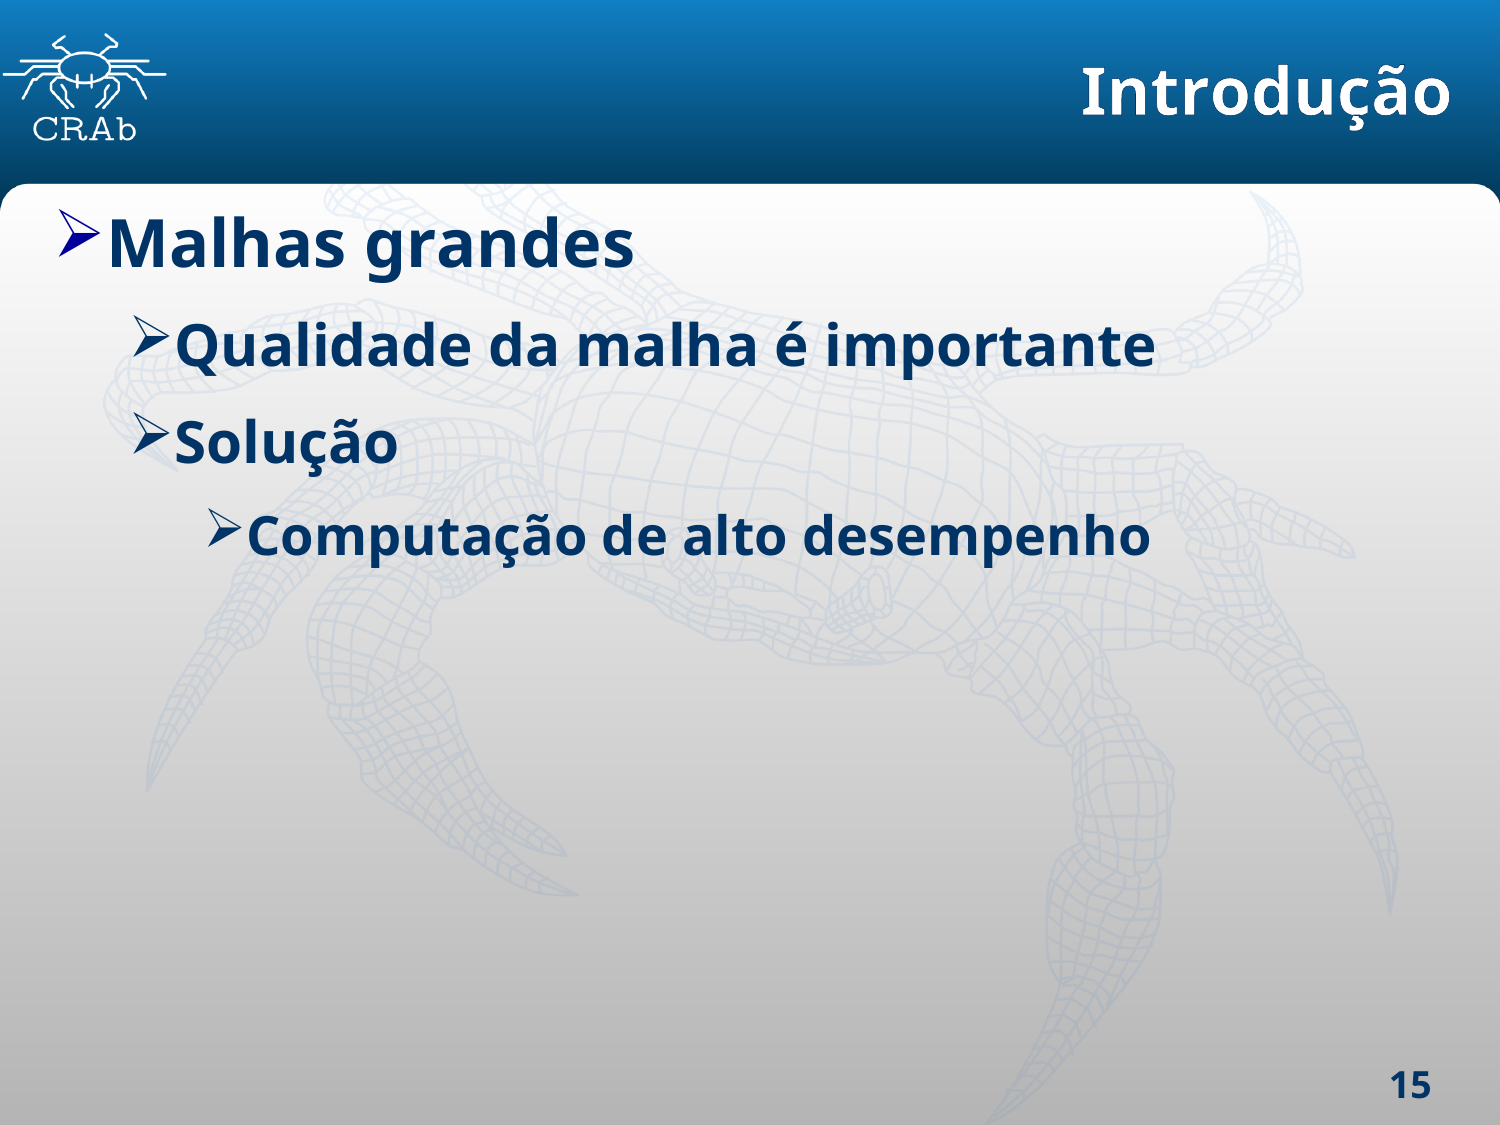

# Introdução
Malhas grandes
Qualidade da malha é importante
Solução
Computação de alto desempenho